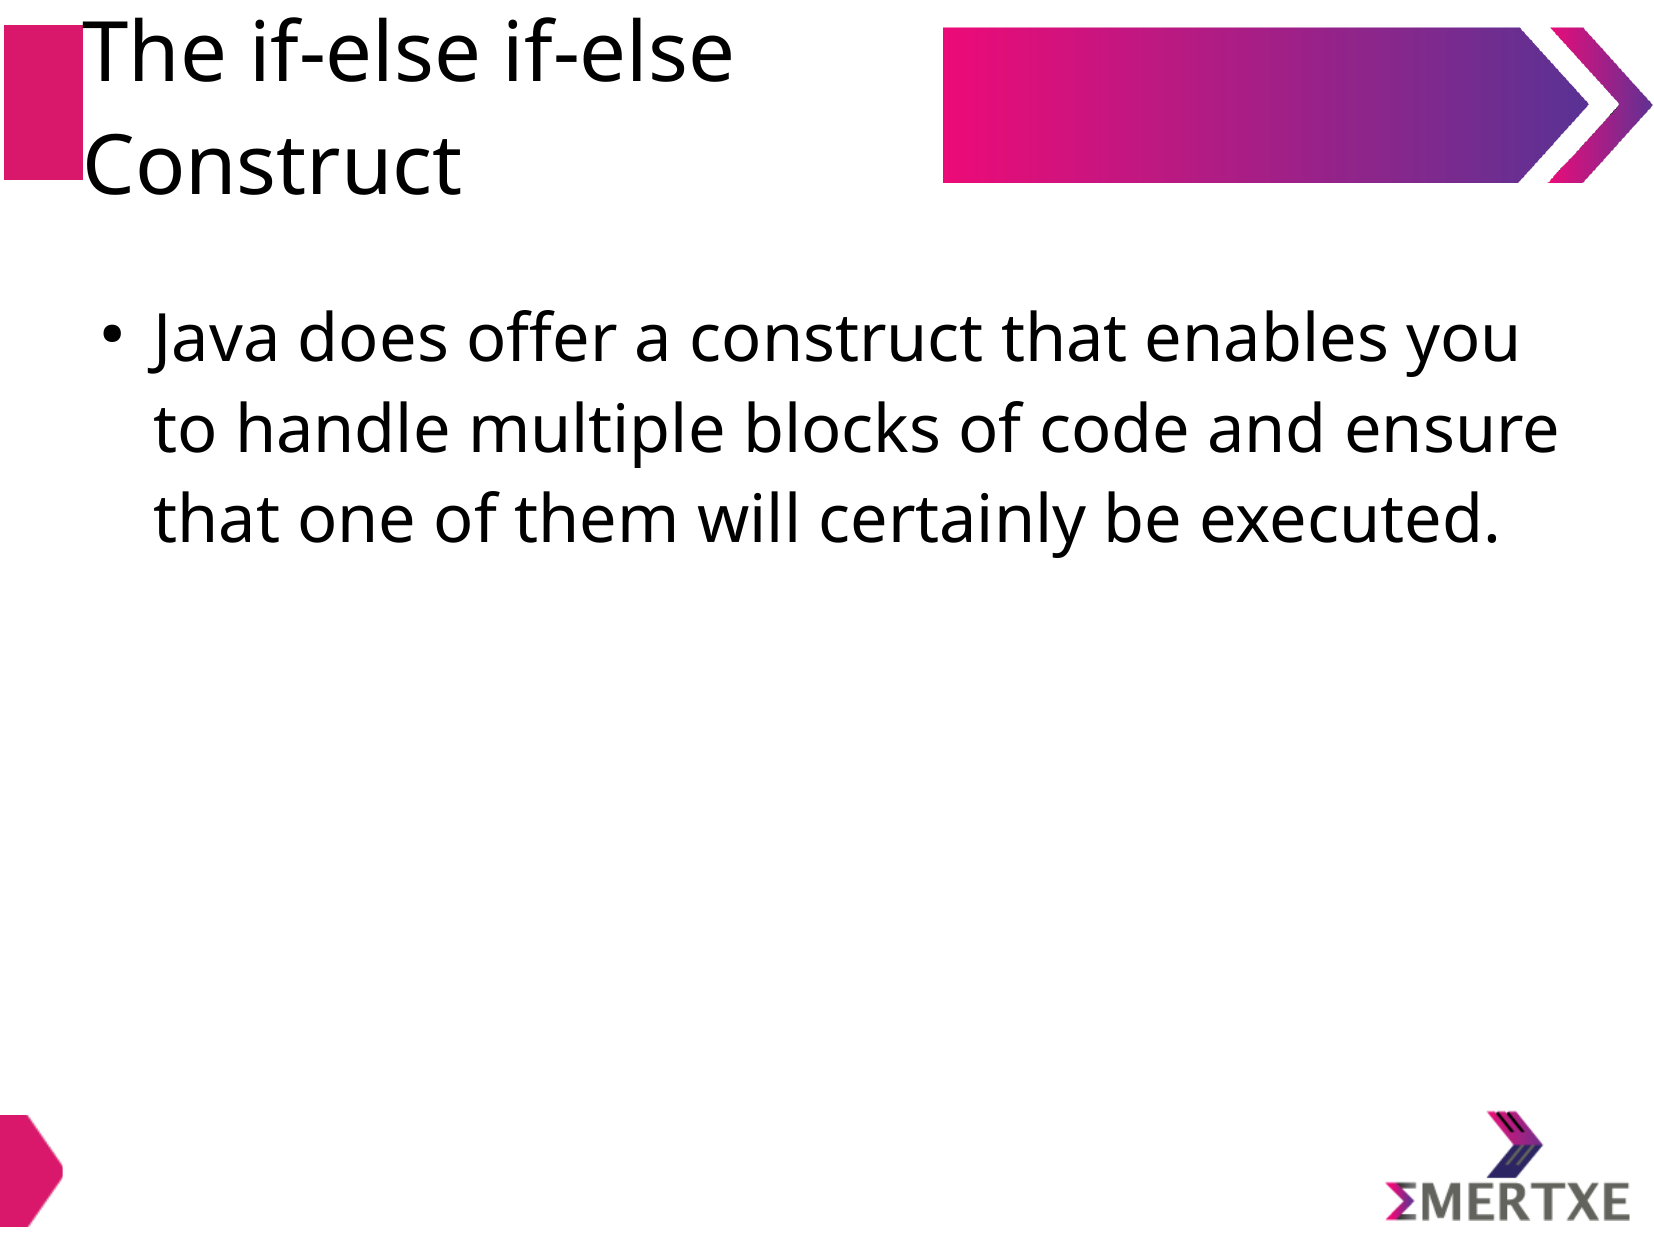

# The if-else if-else Construct
Java does offer a construct that enables you to handle multiple blocks of code and ensure that one of them will certainly be executed.